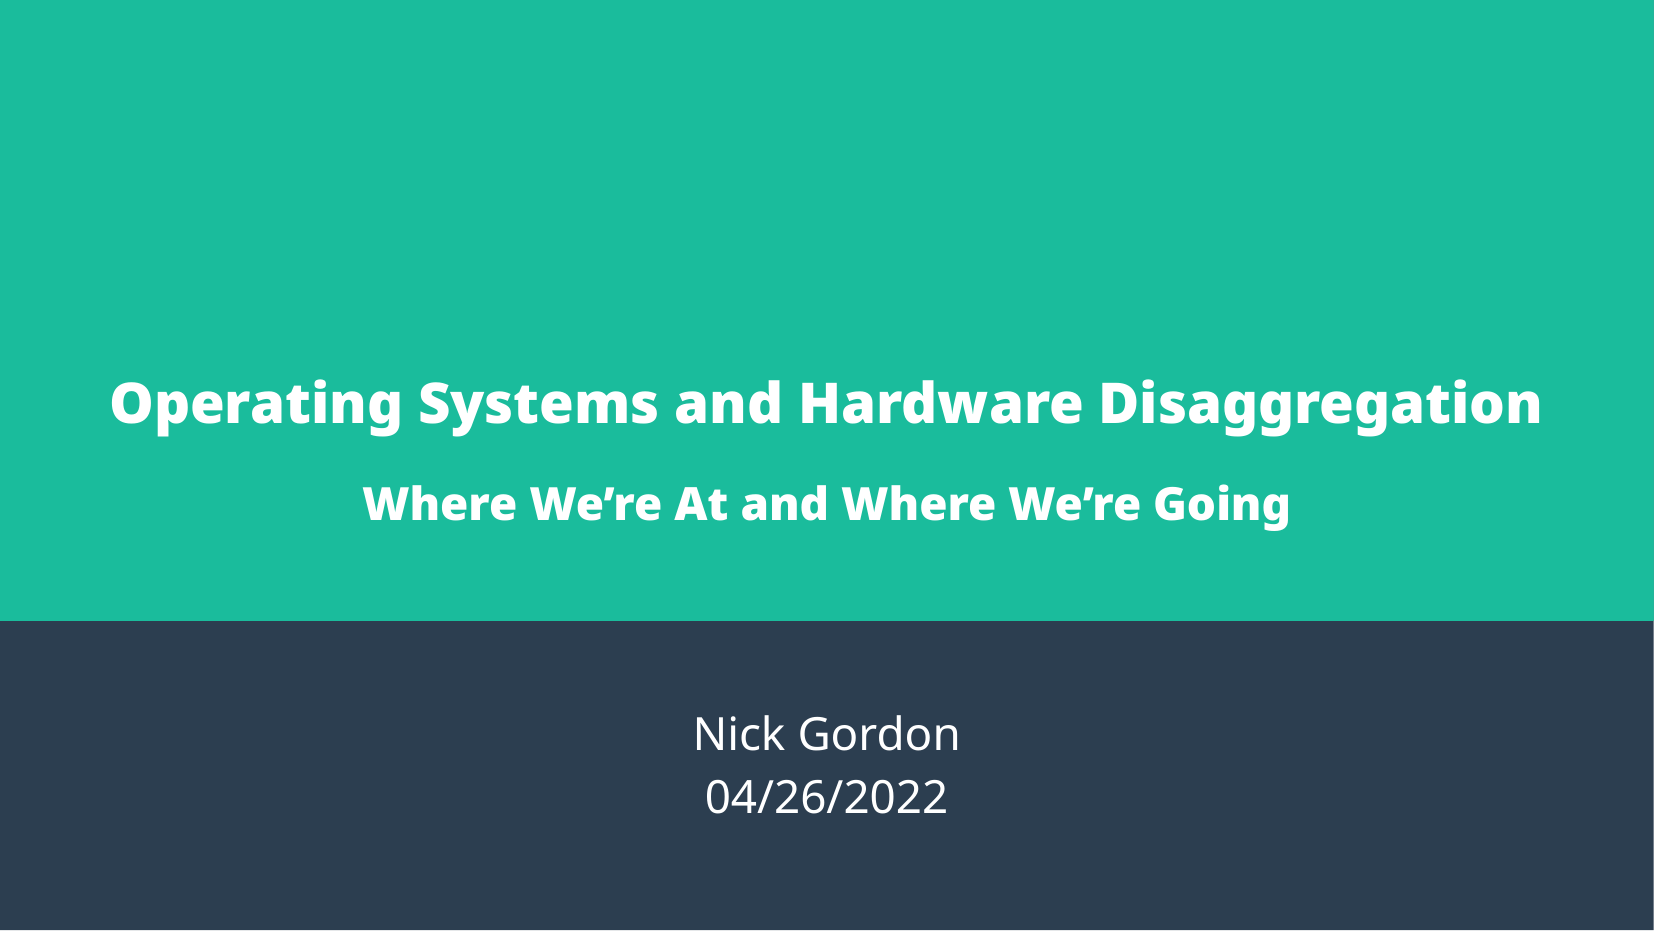

# Operating Systems and Hardware Disaggregation Where We’re At and Where We’re Going
Nick Gordon
04/26/2022